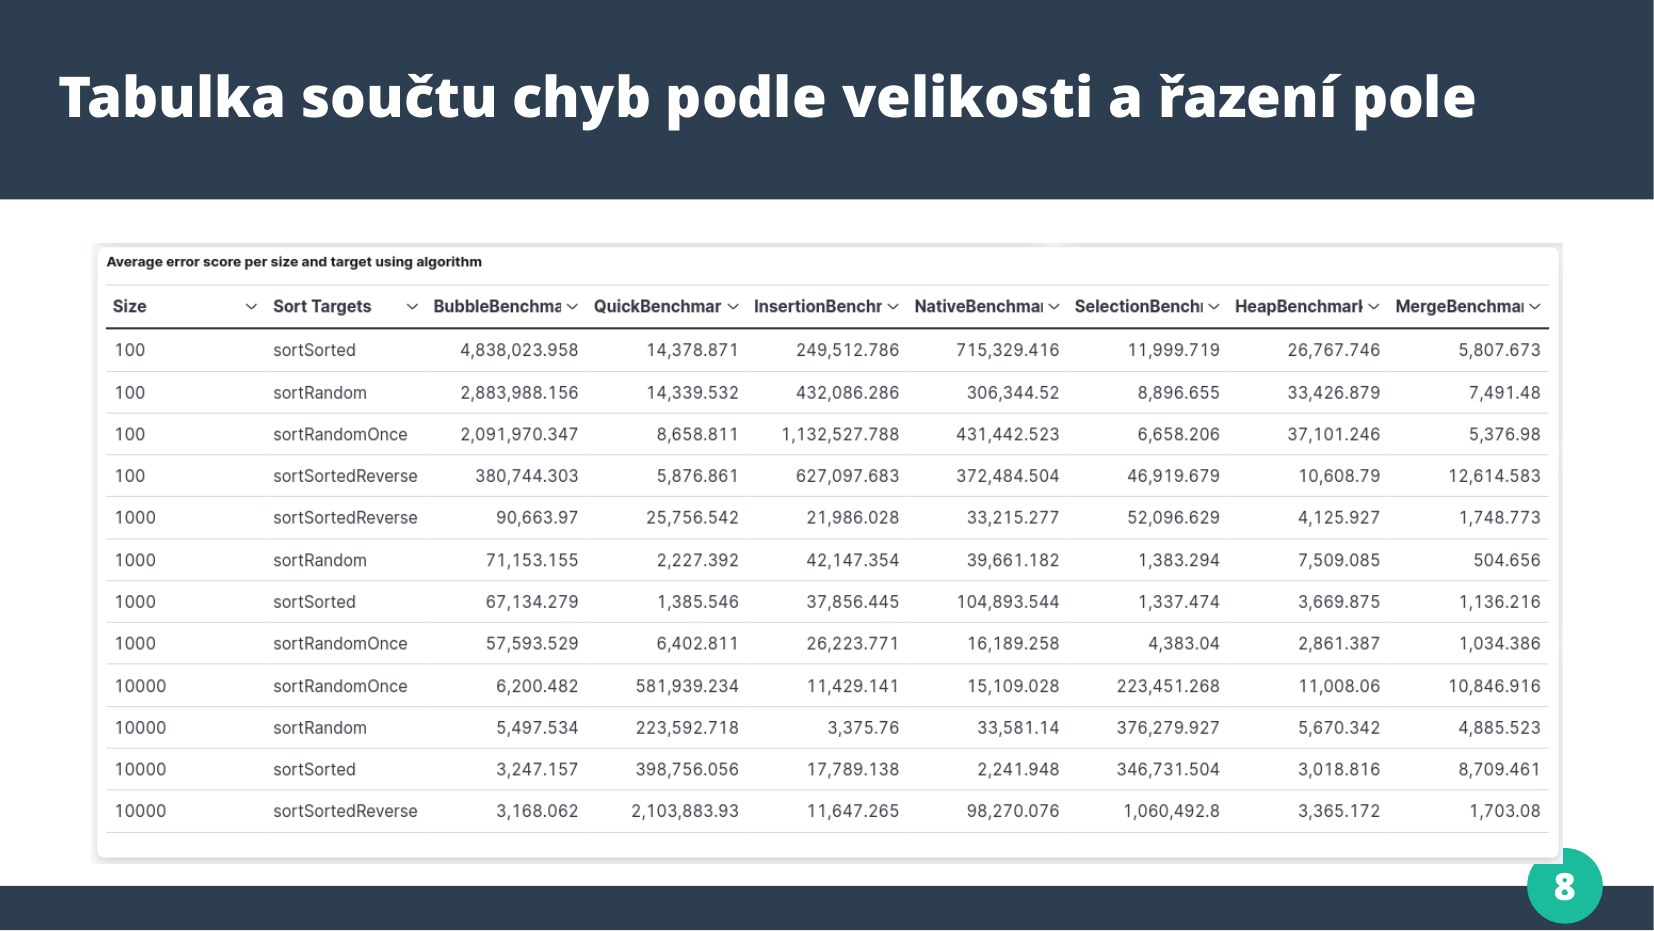

# Tabulka součtu chyb podle velikosti a řazení pole